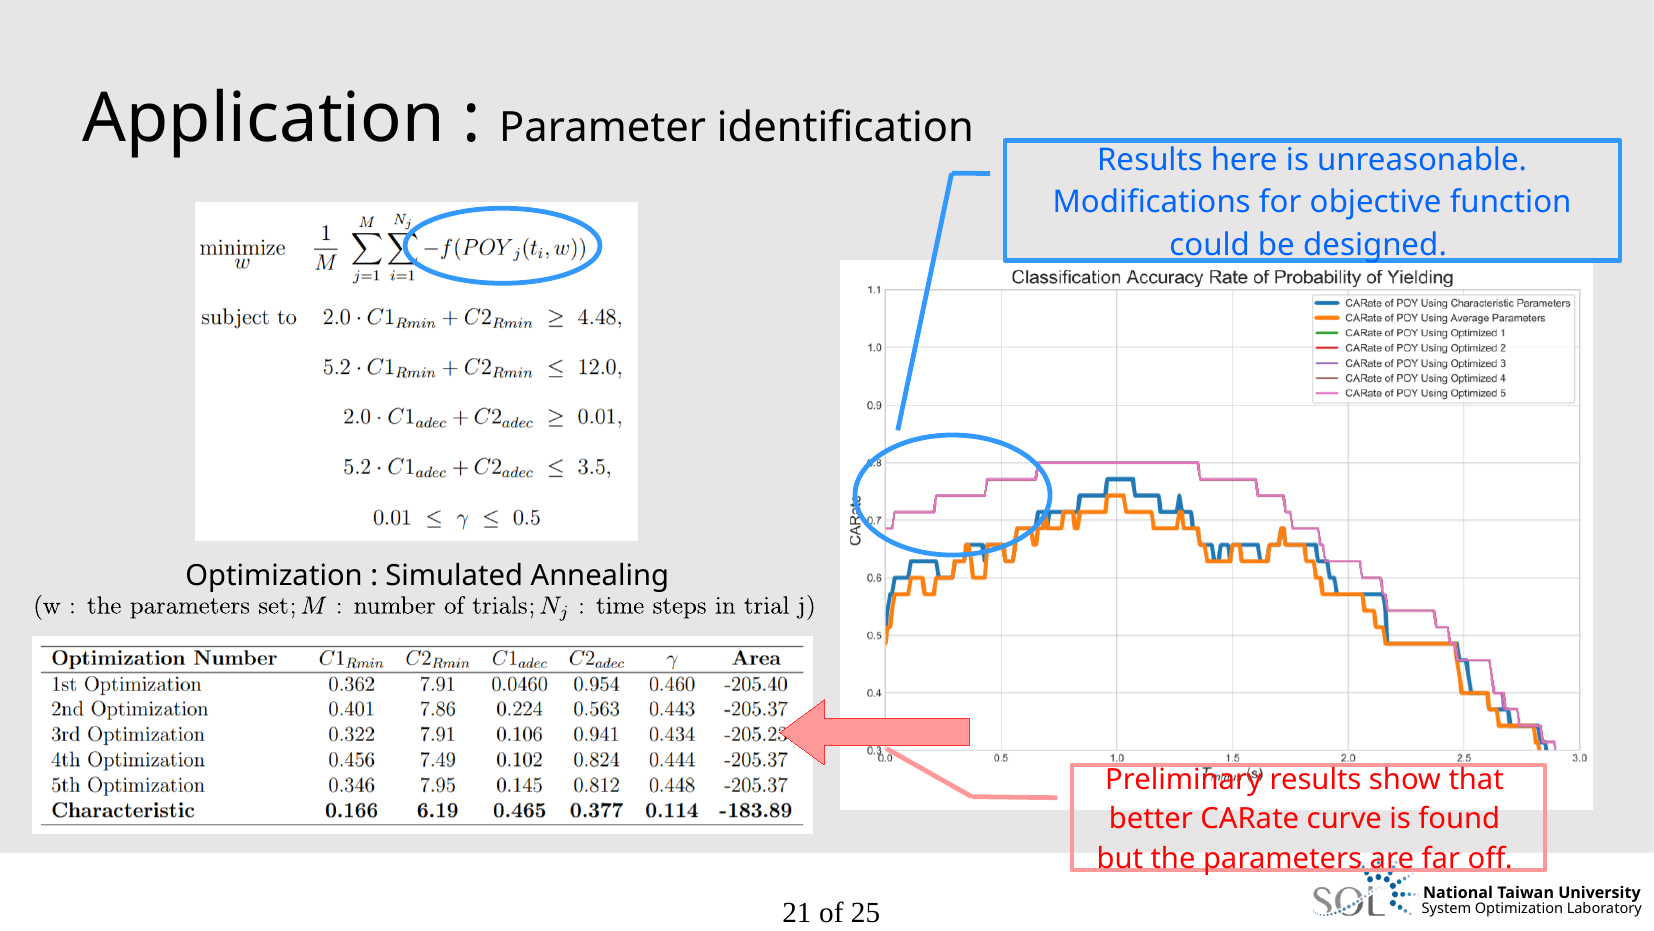

# Application : Parameter identification
Results here is unreasonable.
Modifications for objective function
could be designed.
Optimization : Simulated Annealing
Preliminary results show that
better CARate curve is found
but the parameters are far off.
21